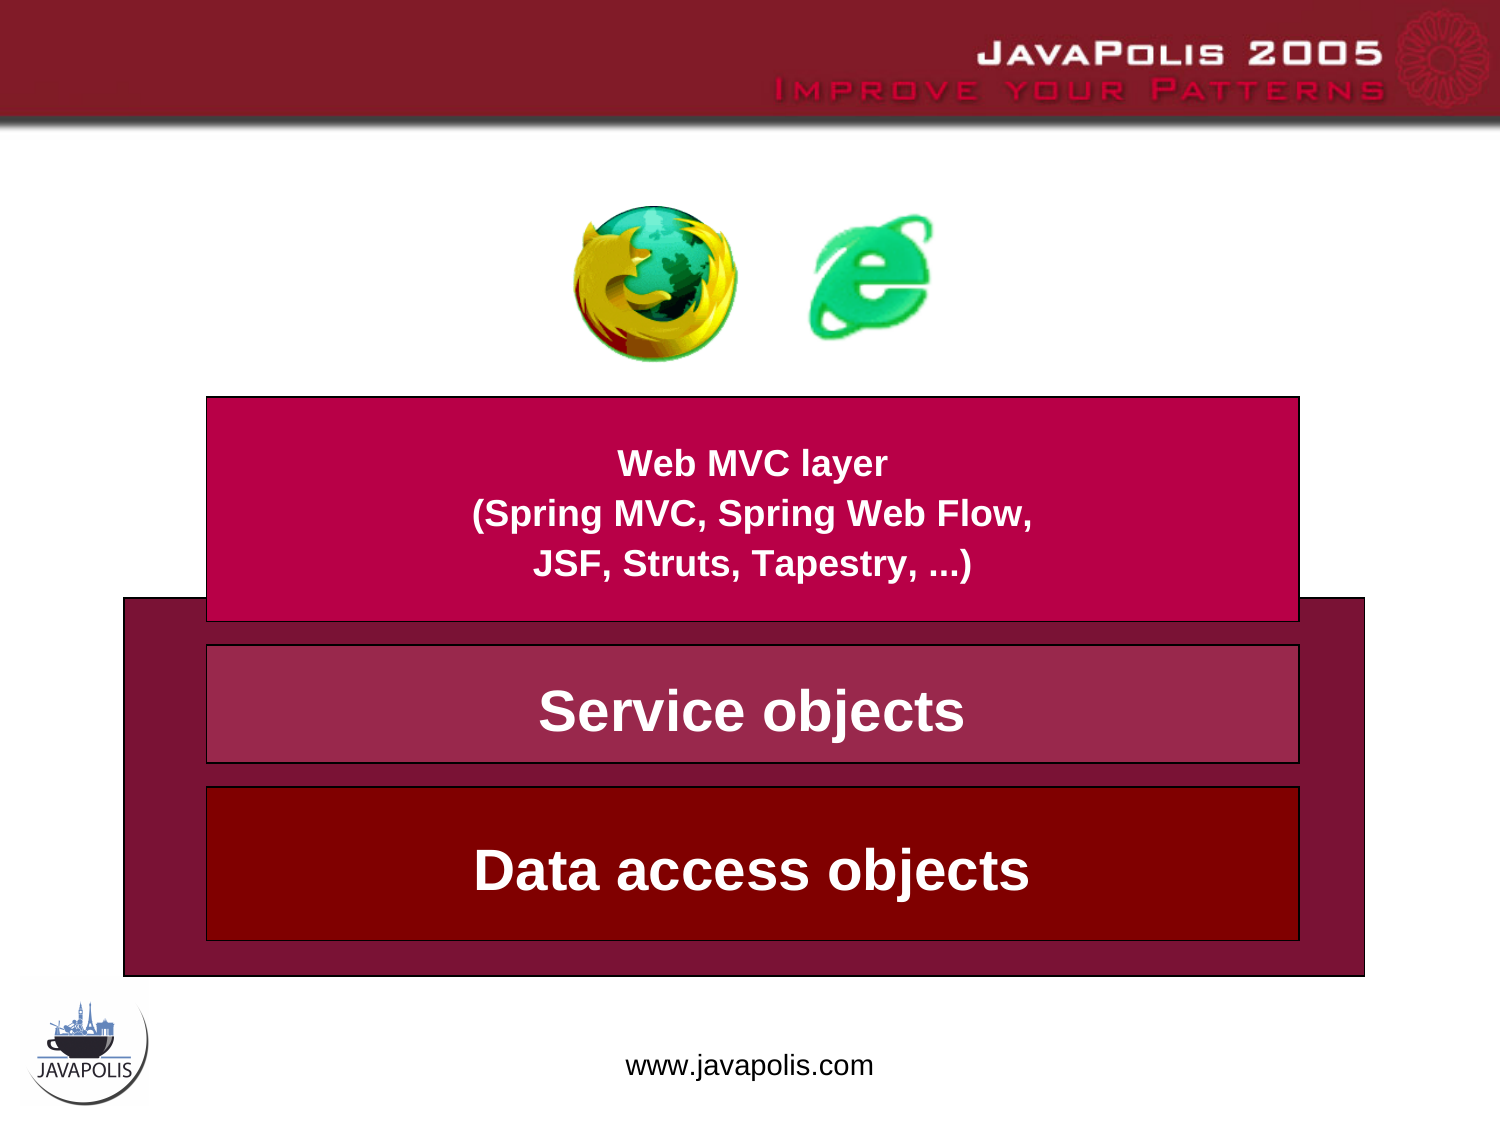

Web MVC layer
(Spring MVC, Spring Web Flow,
JSF, Struts, Tapestry, ...)
Service objects
Data access objects